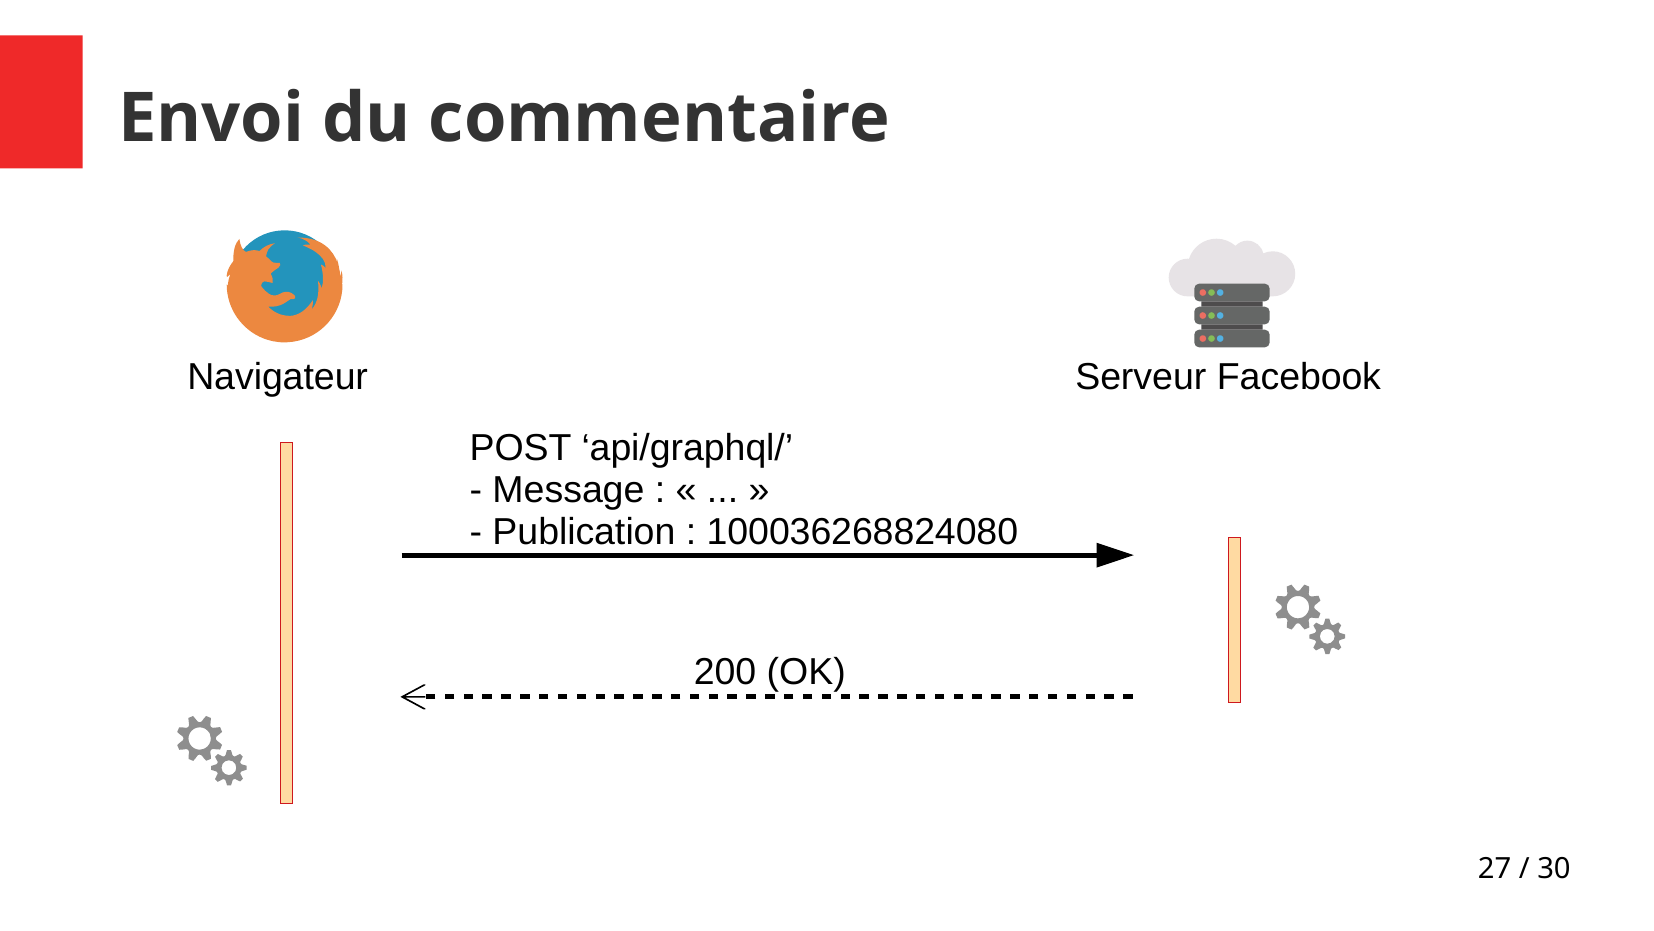

# Envoi du commentaire
Navigateur
Serveur Facebook
POST ‘api/graphql/’
- Message : « ... »
- Publication : 100036268824080
200 (OK)
27